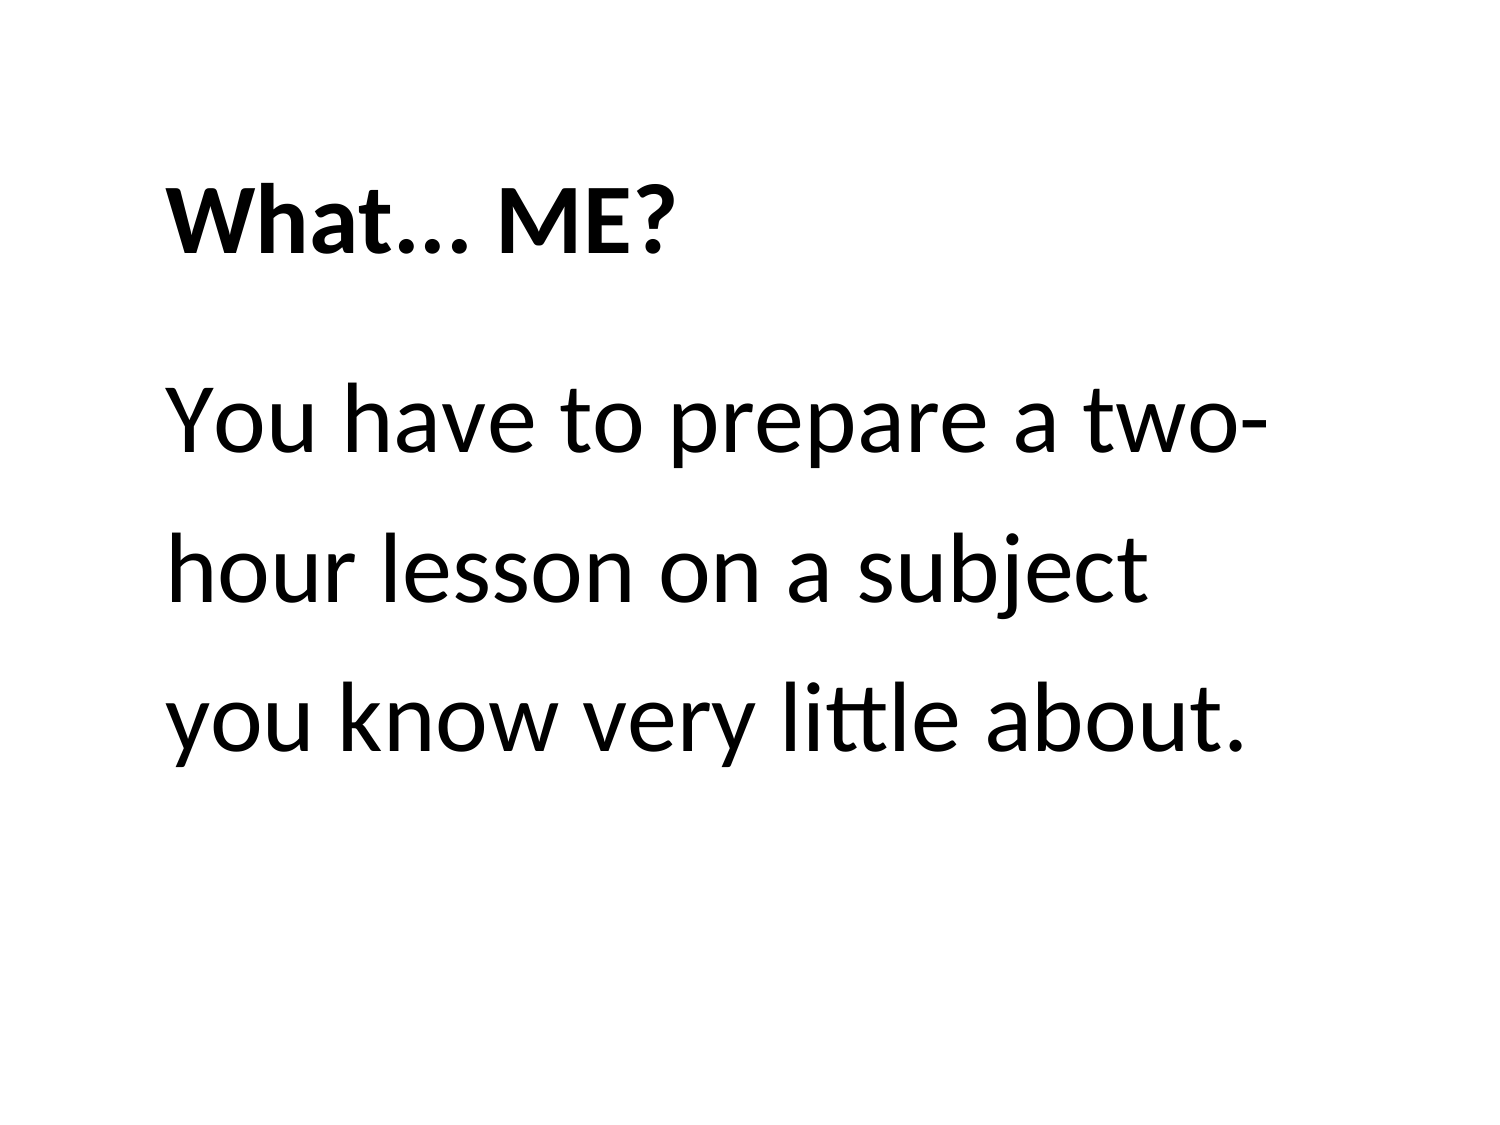

What... ME?
You have to prepare a two-hour lesson on a subject you know very little about.